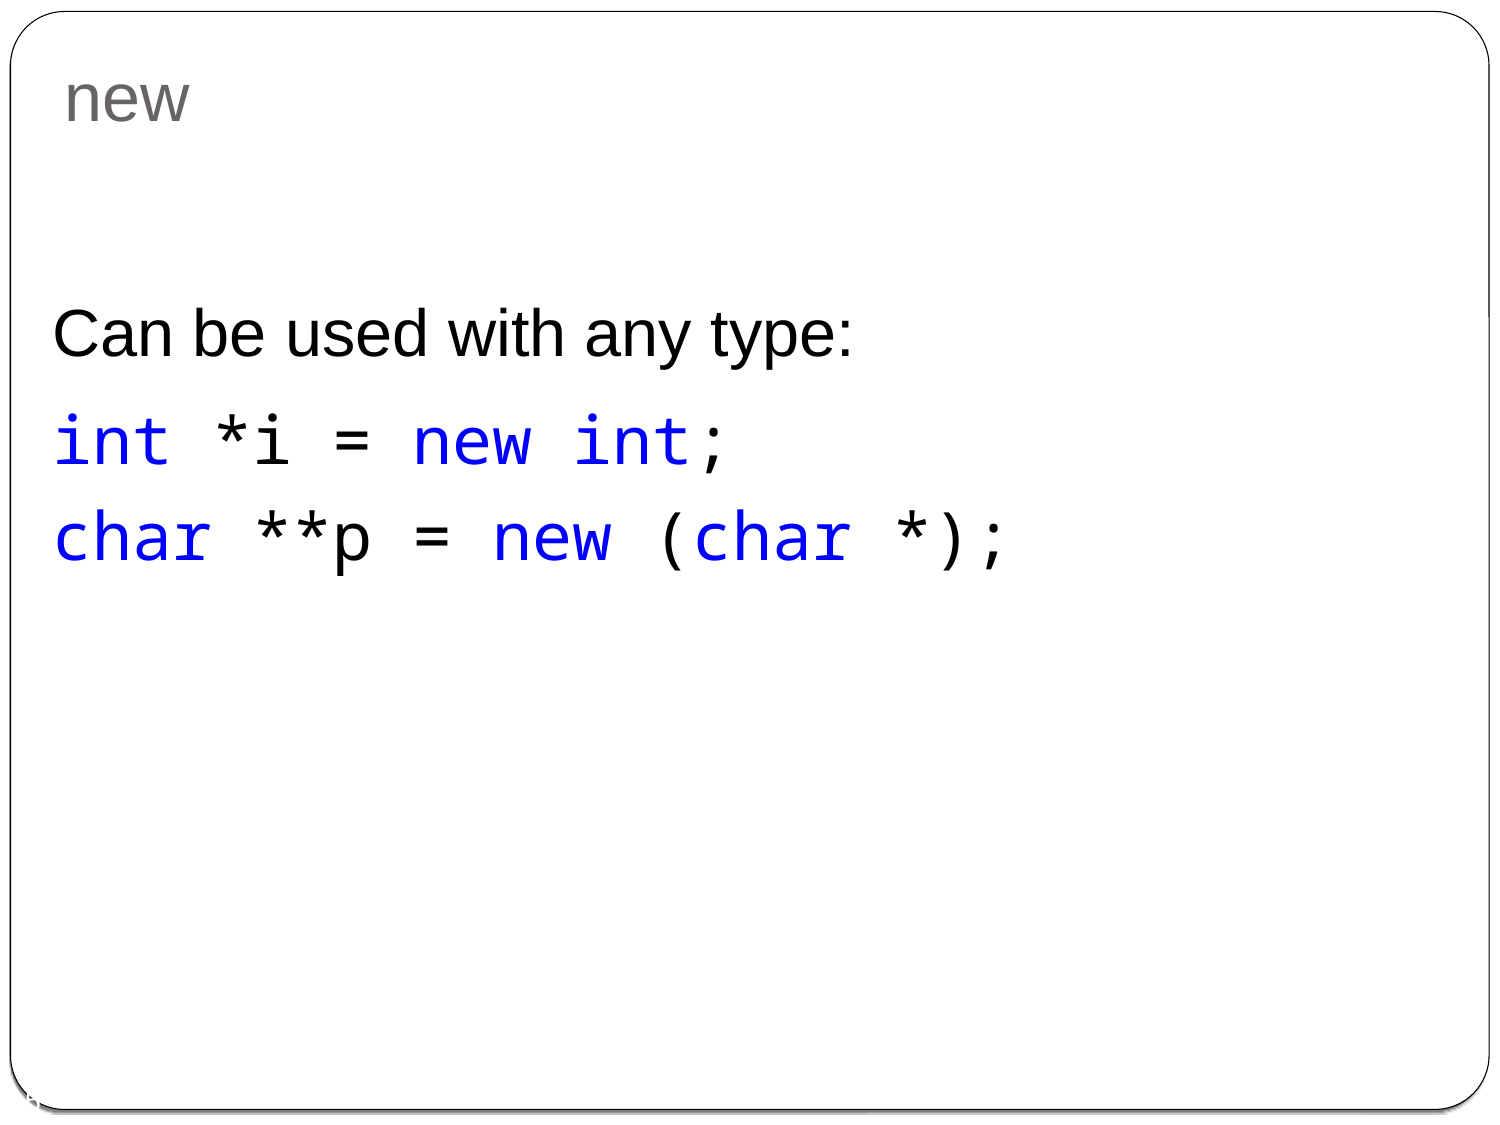

# new
Can be used with any type:
int *i = new int;
char **p = new (char *);